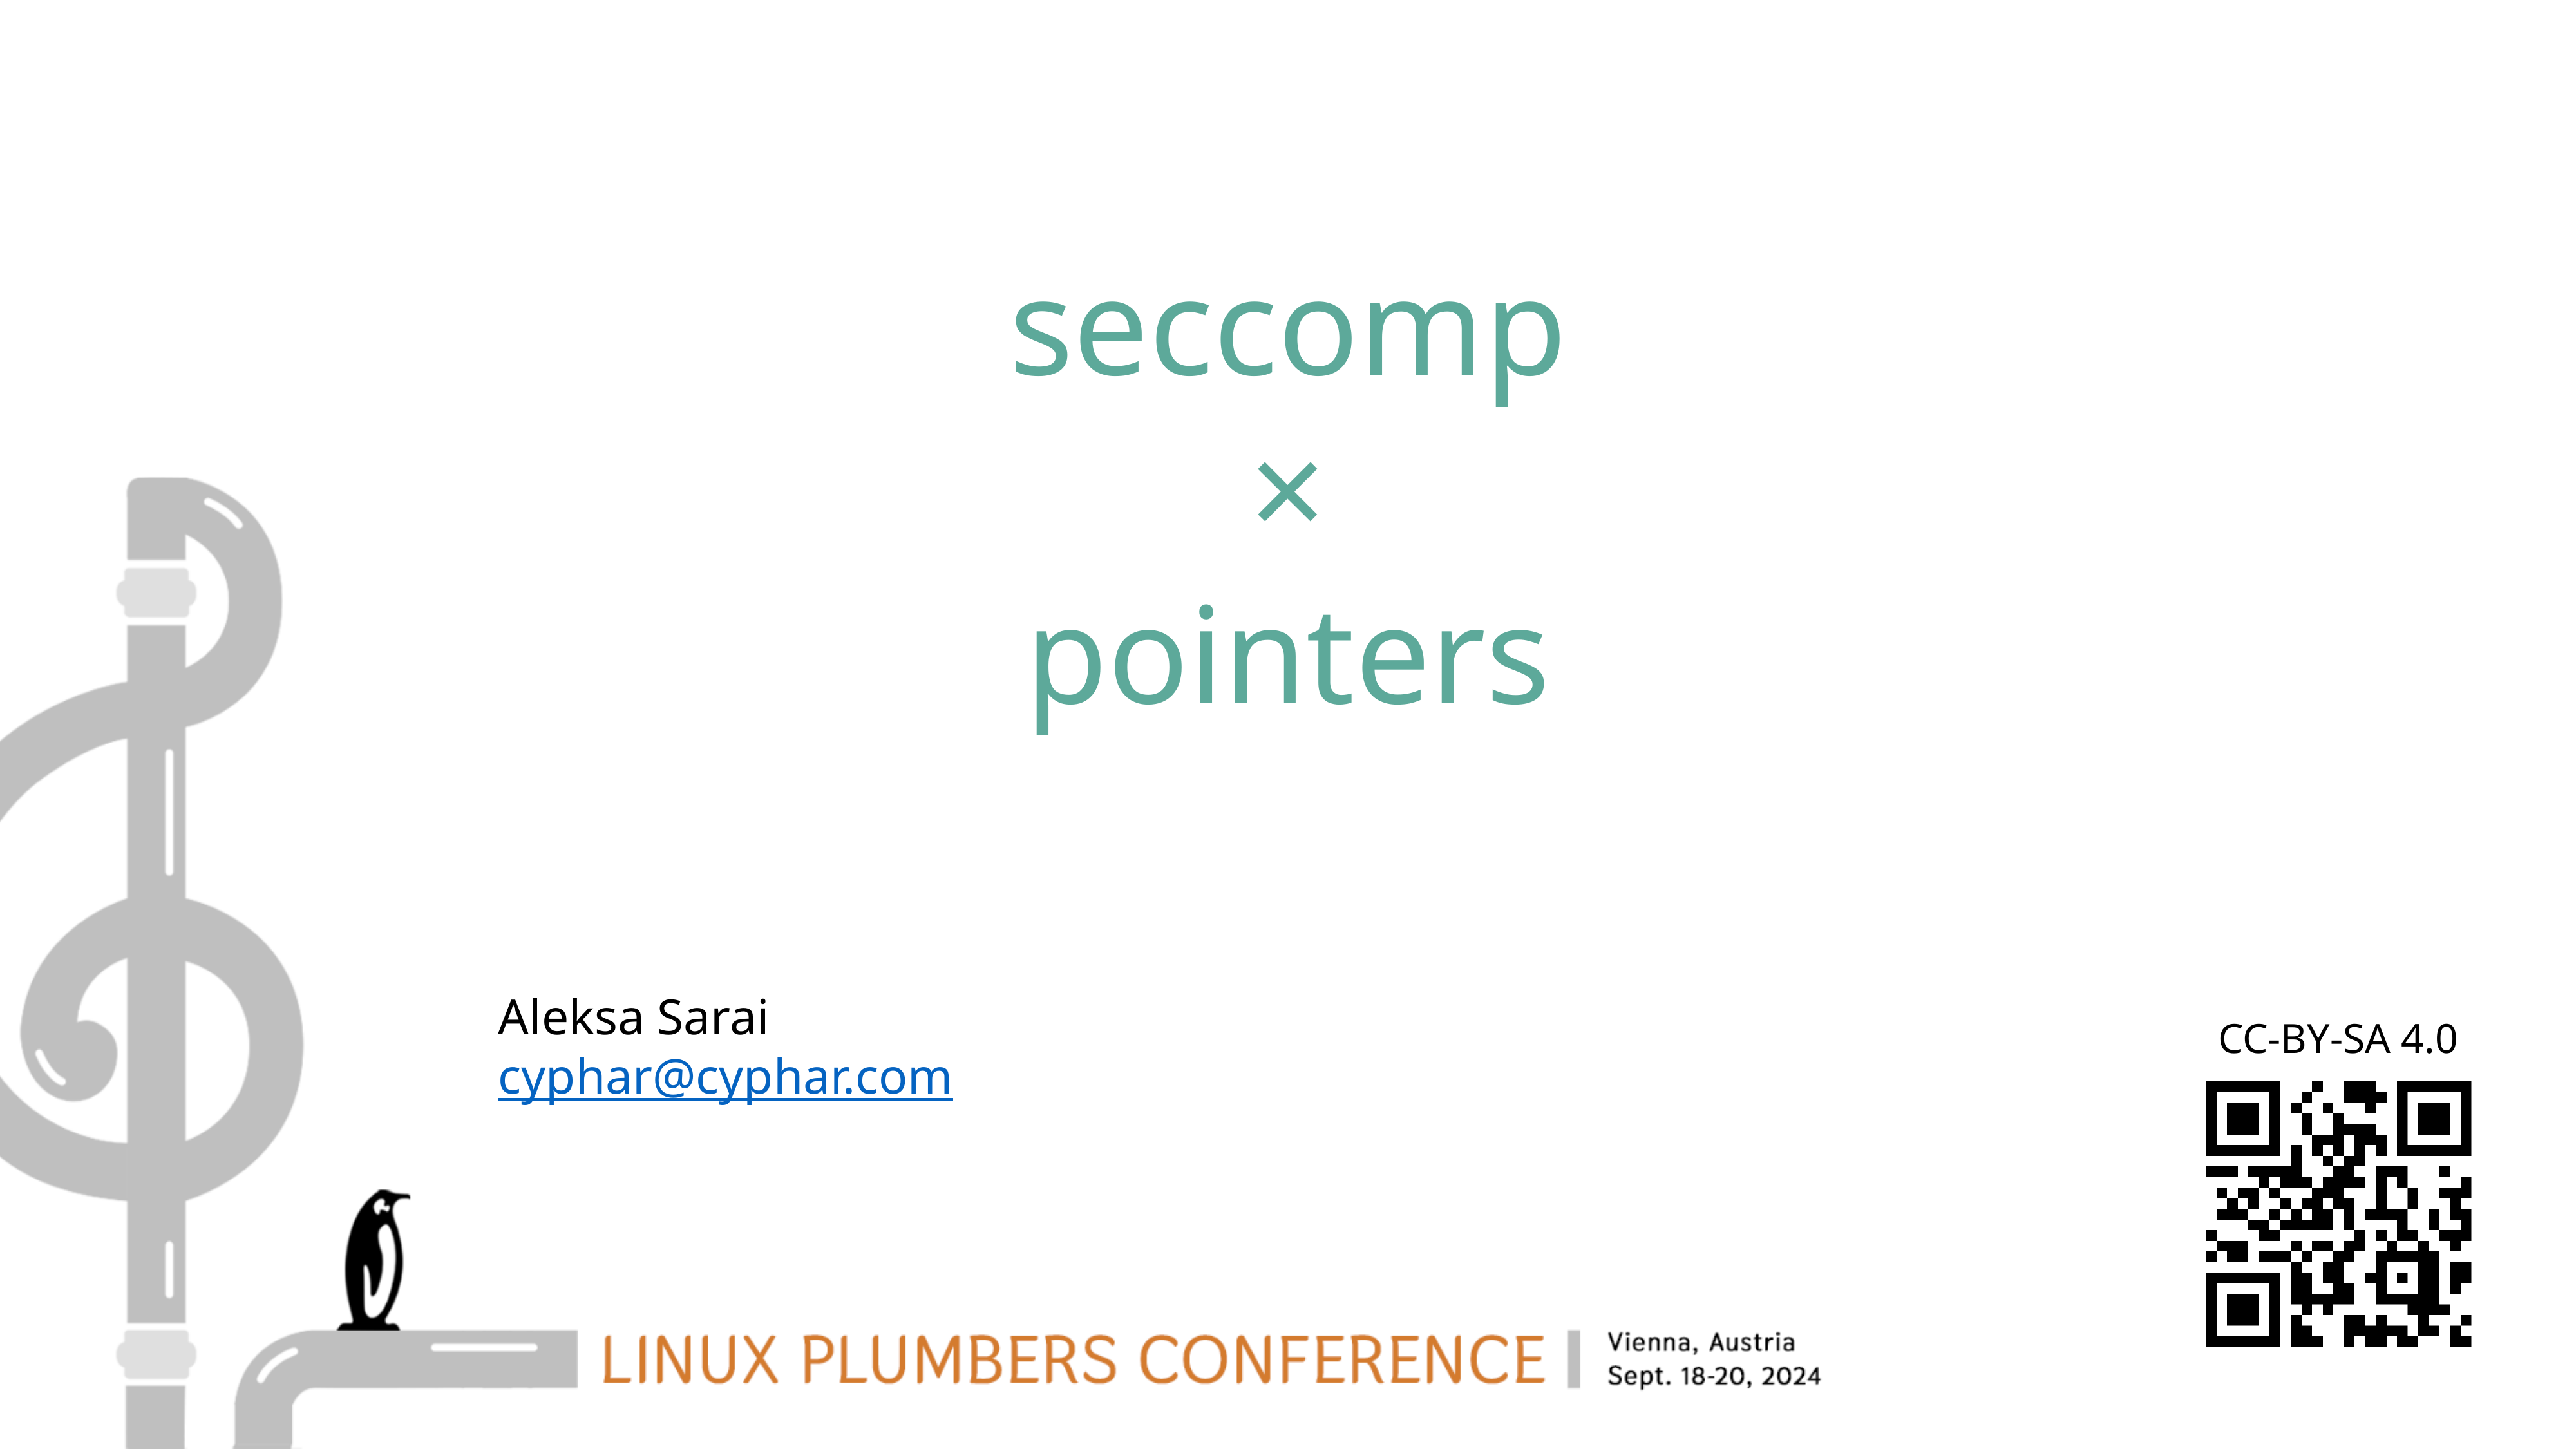

# seccomp × pointers
Aleksa Sarai
cyphar@cyphar.com
CC-BY-SA 4.0